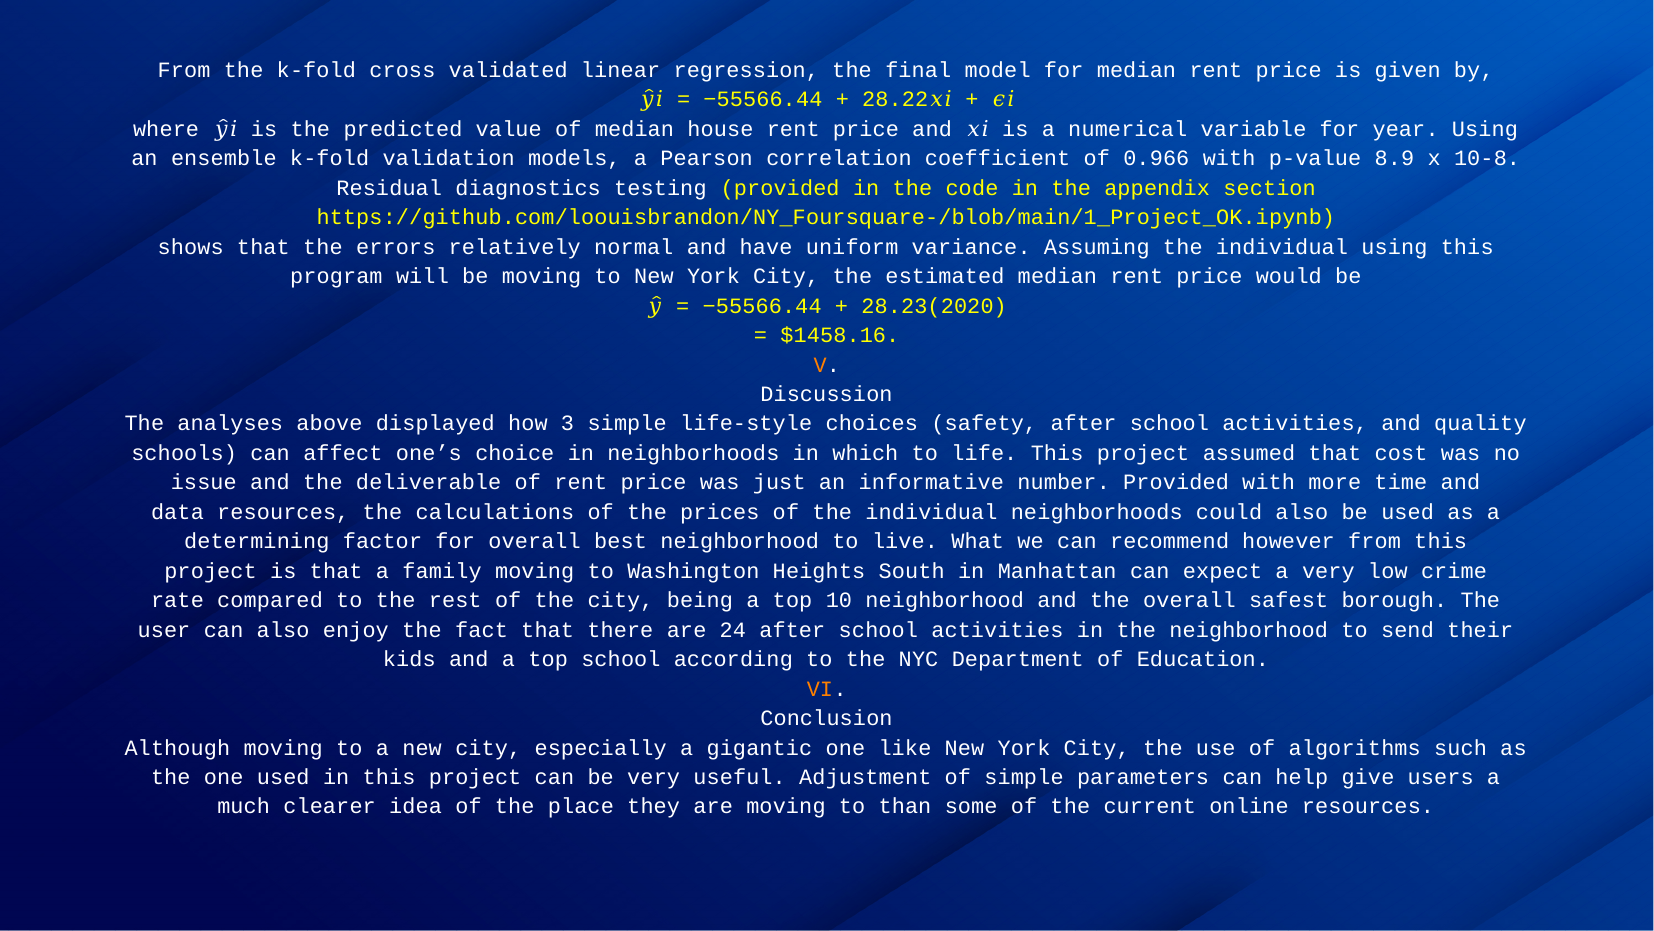

# From the k-fold cross validated linear regression, the final model for median rent price is given by,
𝑦̂𝑖 = −55566.44 + 28.22𝑥𝑖 + 𝜖𝑖
where 𝑦̂𝑖 is the predicted value of median house rent price and 𝑥𝑖 is a numerical variable for year. Using
an ensemble k-fold validation models, a Pearson correlation coefficient of 0.966 with p-value 8.9 x 10-8.
Residual diagnostics testing (provided in the code in the appendix section
https://github.com/loouisbrandon/NY_Foursquare-/blob/main/1_Project_OK.ipynb)
shows that the errors relatively normal and have uniform variance. Assuming the individual using this
program will be moving to New York City, the estimated median rent price would be
𝑦̂ = −55566.44 + 28.23(2020)
= $1458.16.
V.
Discussion
The analyses above displayed how 3 simple life-style choices (safety, after school activities, and quality
schools) can affect one’s choice in neighborhoods in which to life. This project assumed that cost was no
issue and the deliverable of rent price was just an informative number. Provided with more time and
data resources, the calculations of the prices of the individual neighborhoods could also be used as a
determining factor for overall best neighborhood to live. What we can recommend however from this
project is that a family moving to Washington Heights South in Manhattan can expect a very low crime
rate compared to the rest of the city, being a top 10 neighborhood and the overall safest borough. The
user can also enjoy the fact that there are 24 after school activities in the neighborhood to send their
kids and a top school according to the NYC Department of Education.
VI.
Conclusion
Although moving to a new city, especially a gigantic one like New York City, the use of algorithms such as
the one used in this project can be very useful. Adjustment of simple parameters can help give users a
much clearer idea of the place they are moving to than some of the current online resources.